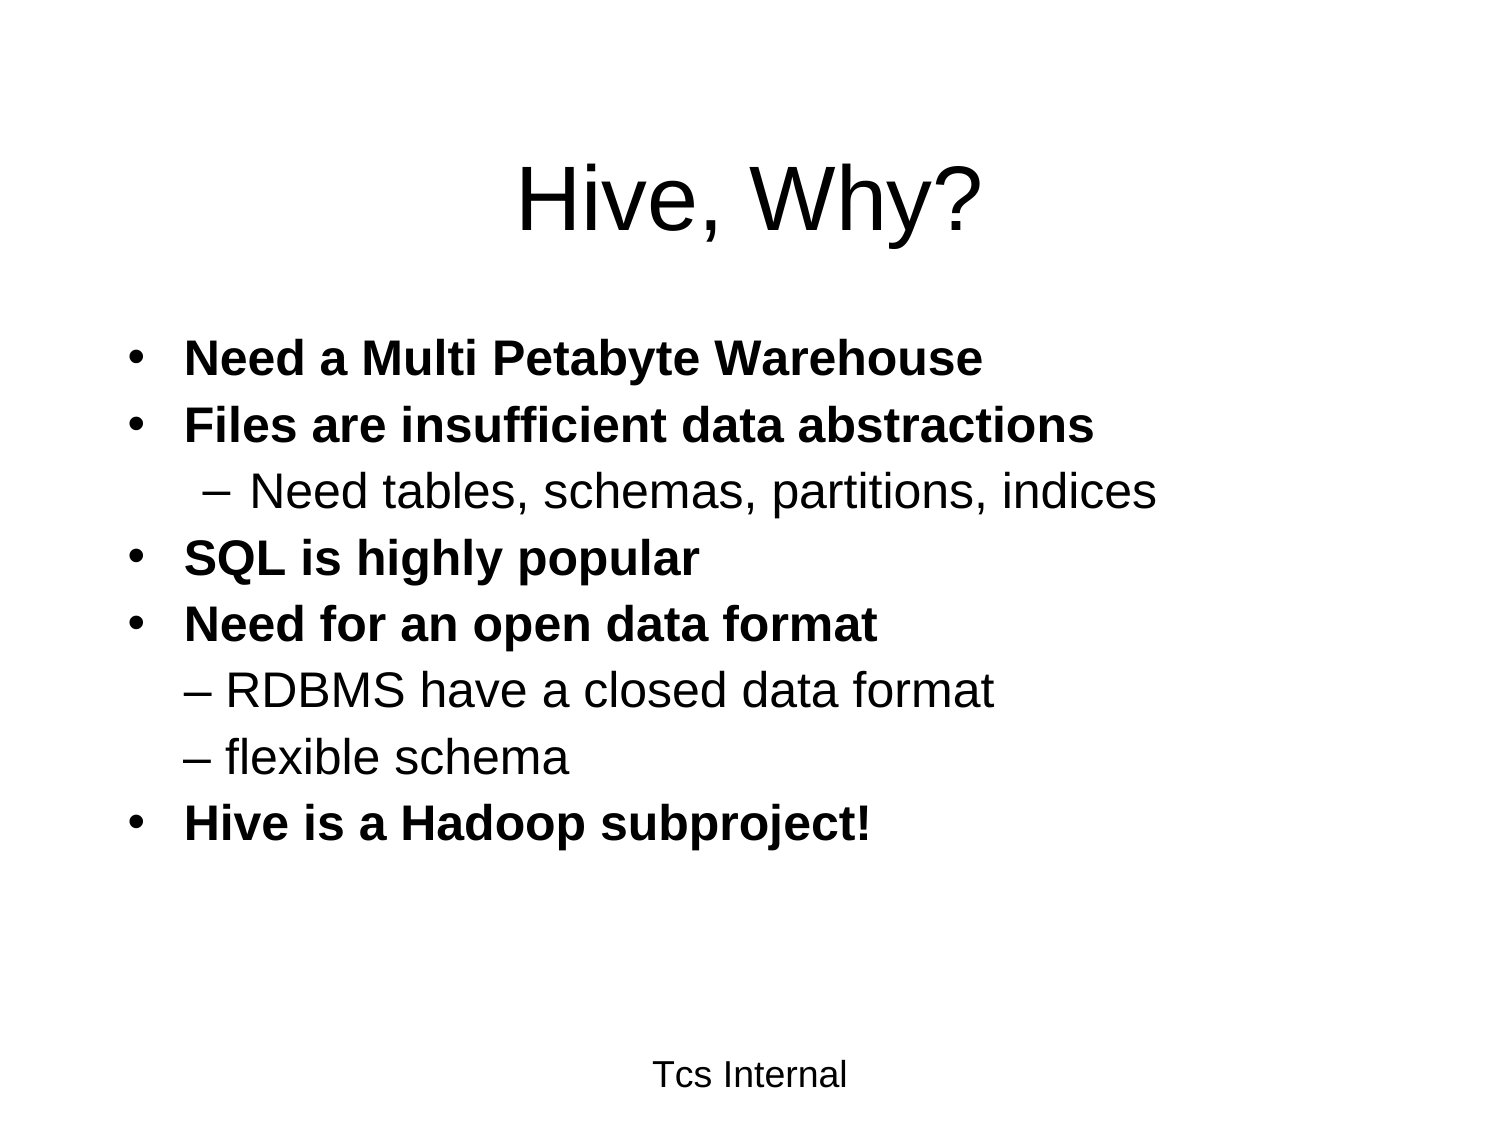

# Hive, Why?
Need a Multi Petabyte Warehouse
Files are insufficient data abstractions
Need tables, schemas, partitions, indices
SQL is highly popular
Need for an open data format
	– RDBMS have a closed data format
 – flexible schema
Hive is a Hadoop subproject!